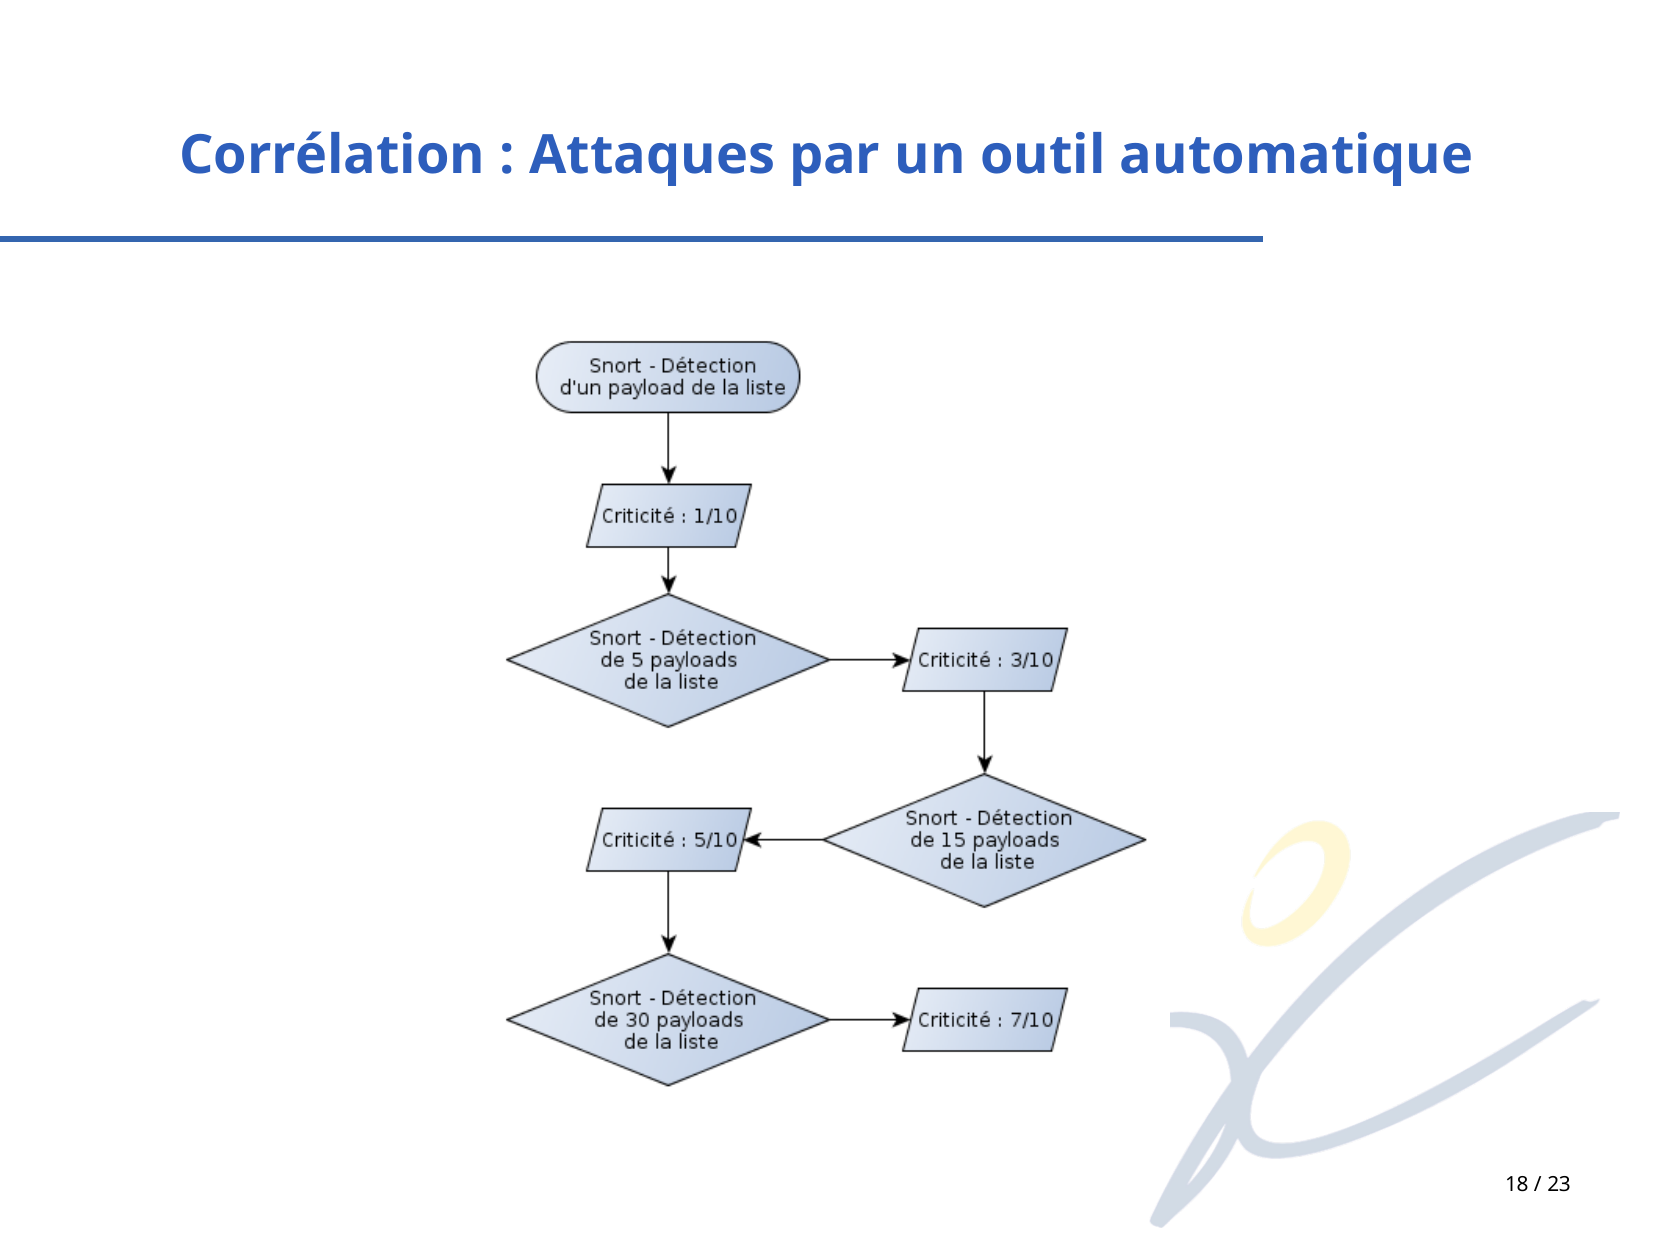

# Corrélation : Attaques par un outil automatique
18